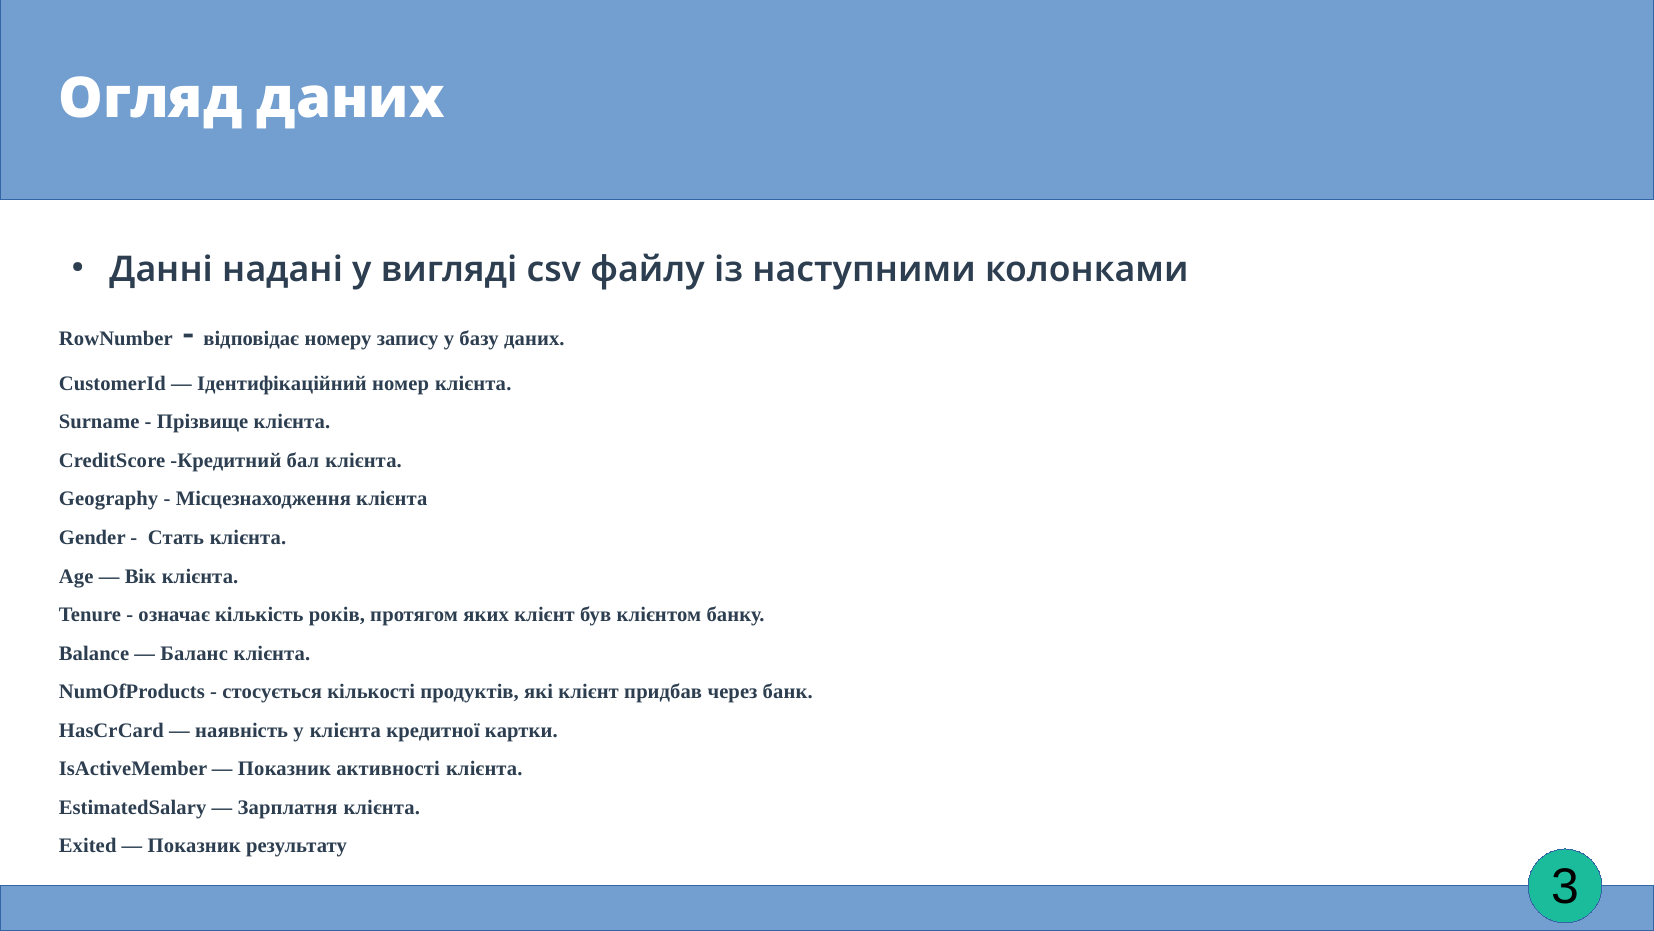

# Огляд даних
Данні надані у вигляді csv файлу із наступними колонками
RowNumber - відповідає номеру запису у базу даних.
CustomerId — Ідентифікаційний номер клієнта.
Surname - Прізвище клієнта.
CreditScore -Кредитний бал клієнта.
Geography - Місцезнаходження клієнта
Gender - Стать клієнта.
Age — Вік клієнта.
Tenure - означає кількість років, протягом яких клієнт був клієнтом банку.
Balance — Баланс клієнта.
NumOfProducts - стосується кількості продуктів, які клієнт придбав через банк.
HasCrCard — наявність у клієнта кредитної картки.
IsActiveMember — Показник активності клієнта.
EstimatedSalary — Зарплатня клієнта.
Exited — Показник результату